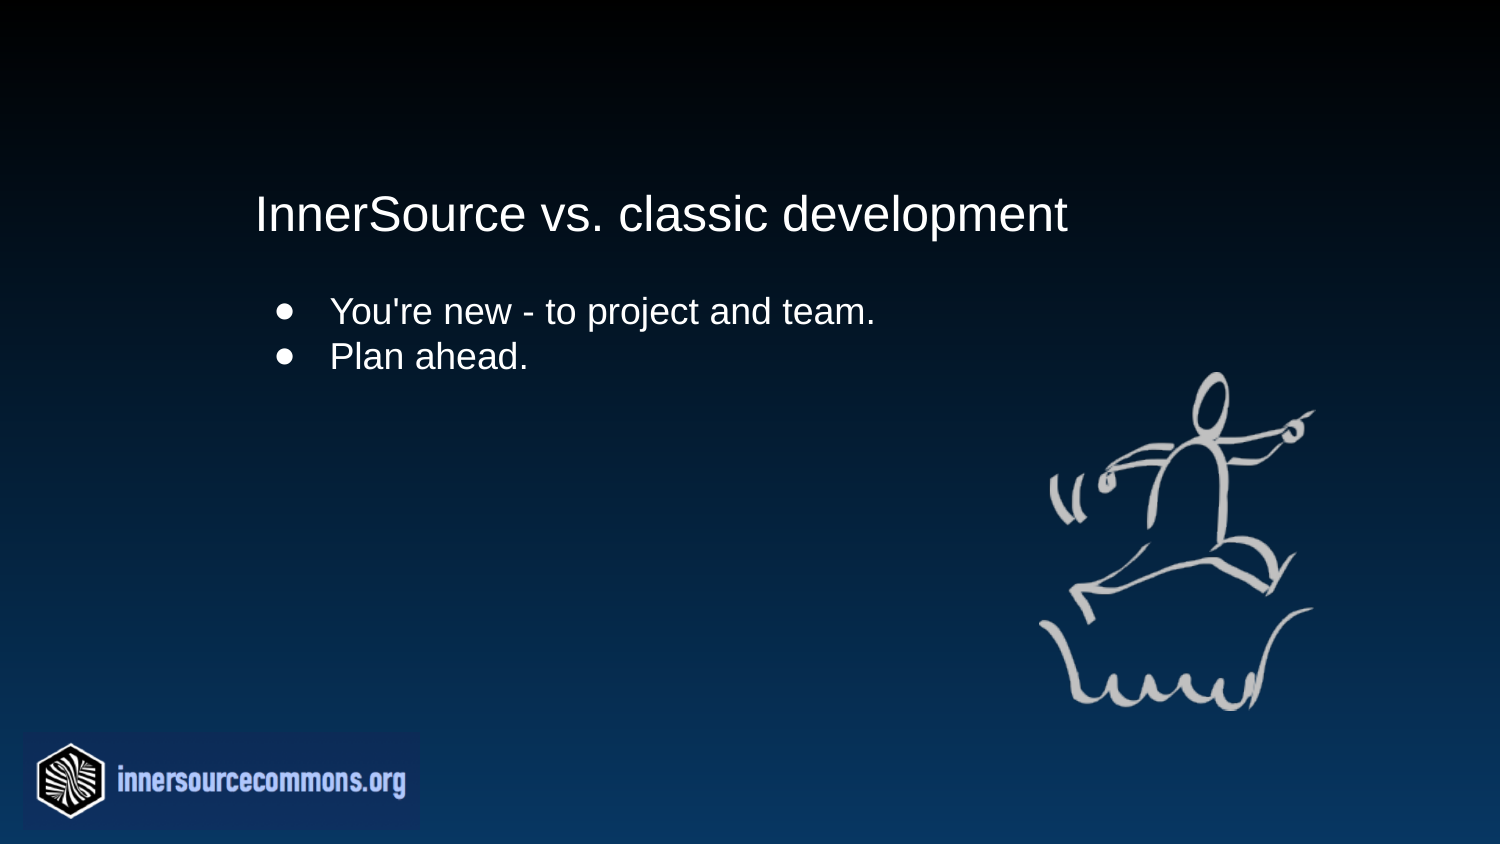

InnerSource vs. classic development
You're new - to project and team.
Plan ahead.